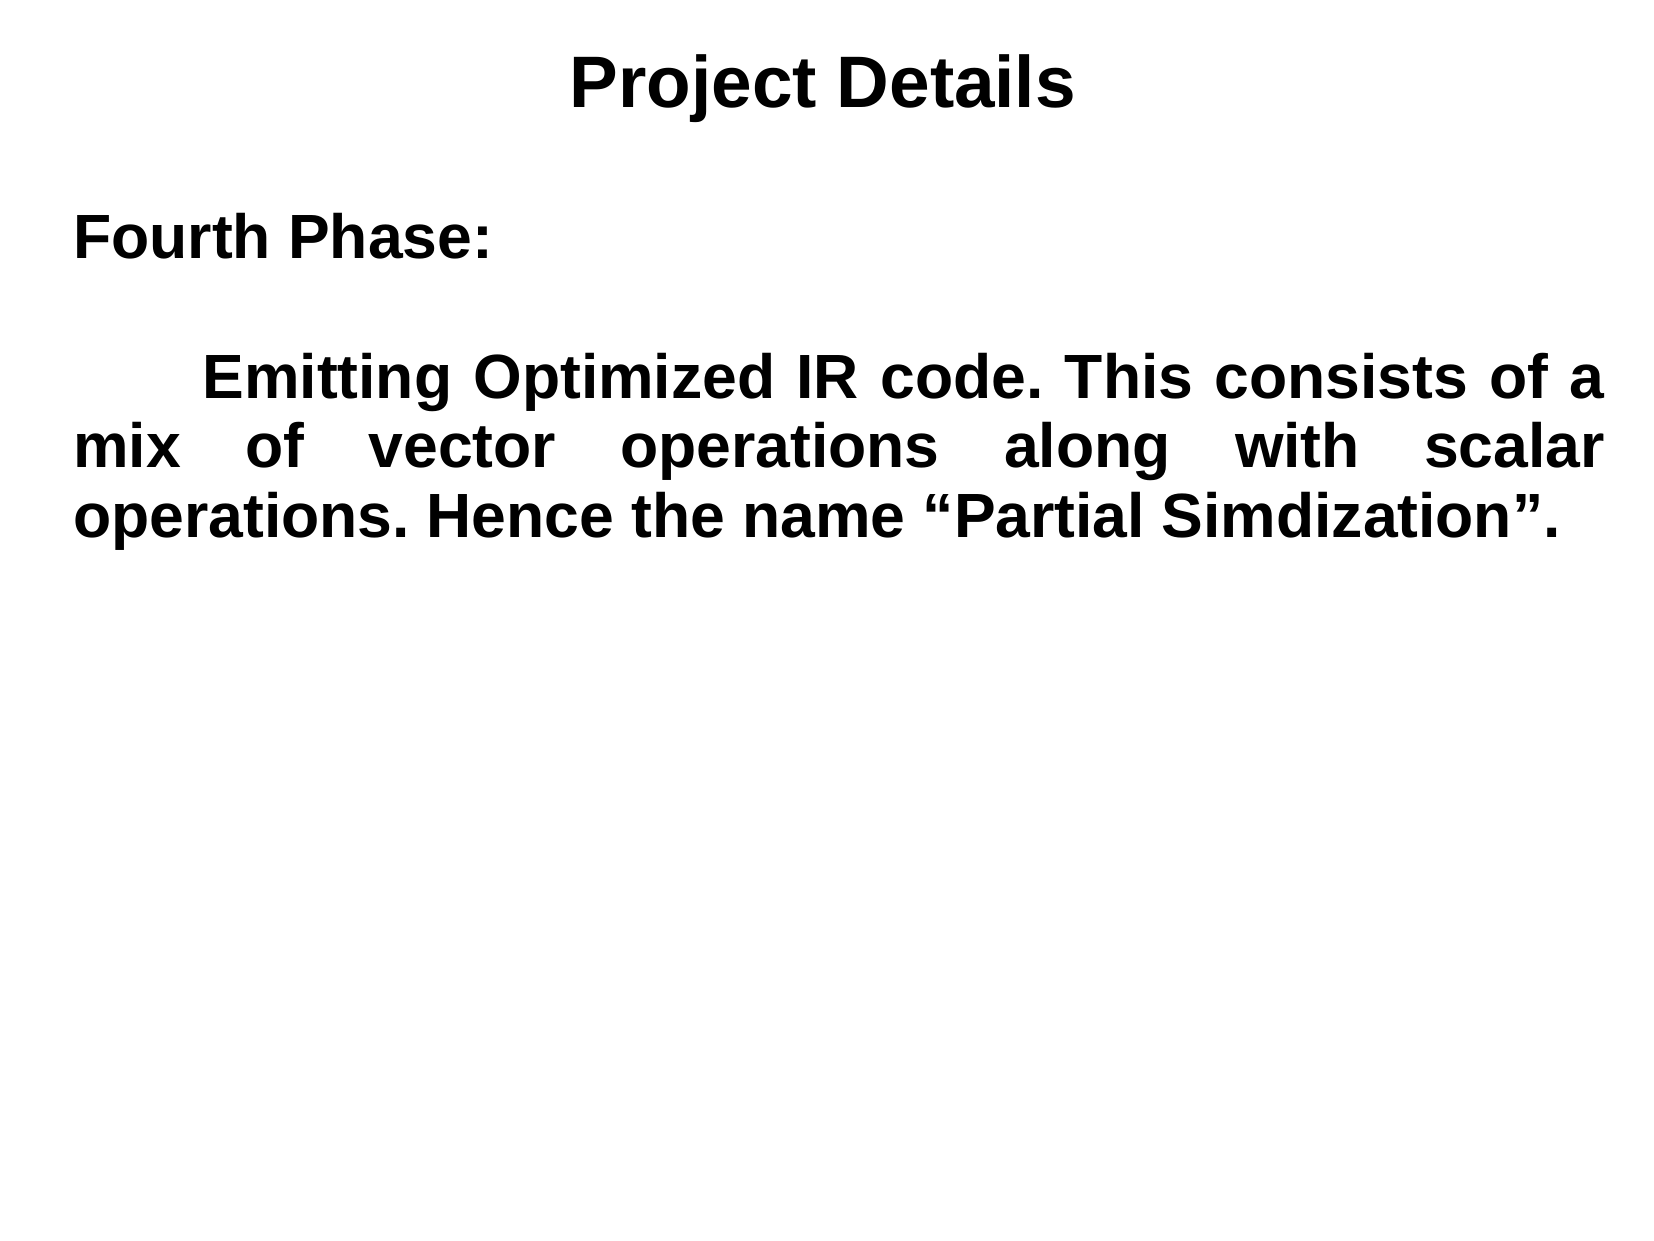

Project Details
Fourth Phase:
 Emitting Optimized IR code. This consists of a mix of vector operations along with scalar operations. Hence the name “Partial Simdization”.